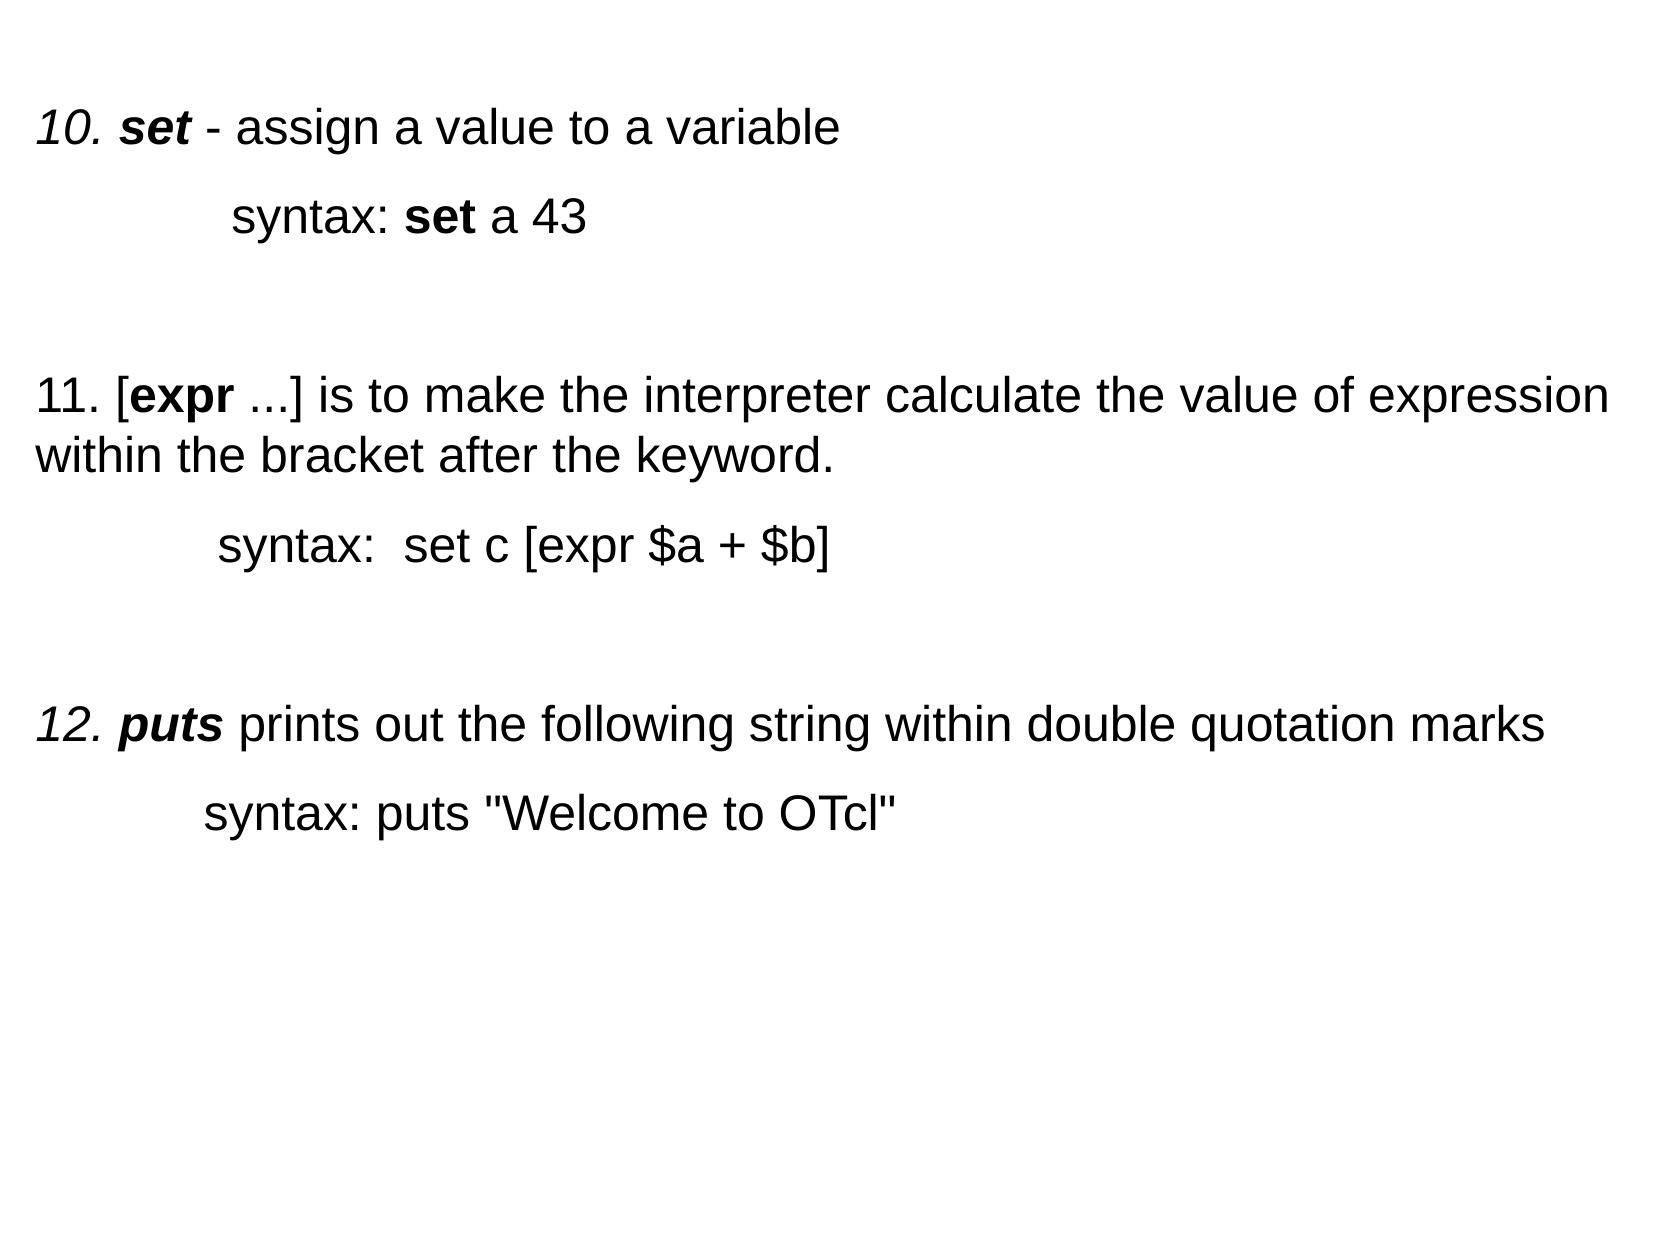

# 10. set - assign a value to a variable
 syntax: set a 43
11. [expr ...] is to make the interpreter calculate the value of expression within the bracket after the keyword.
 syntax: set c [expr $a + $b]
12. puts prints out the following string within double quotation marks
 syntax: puts "Welcome to OTcl"